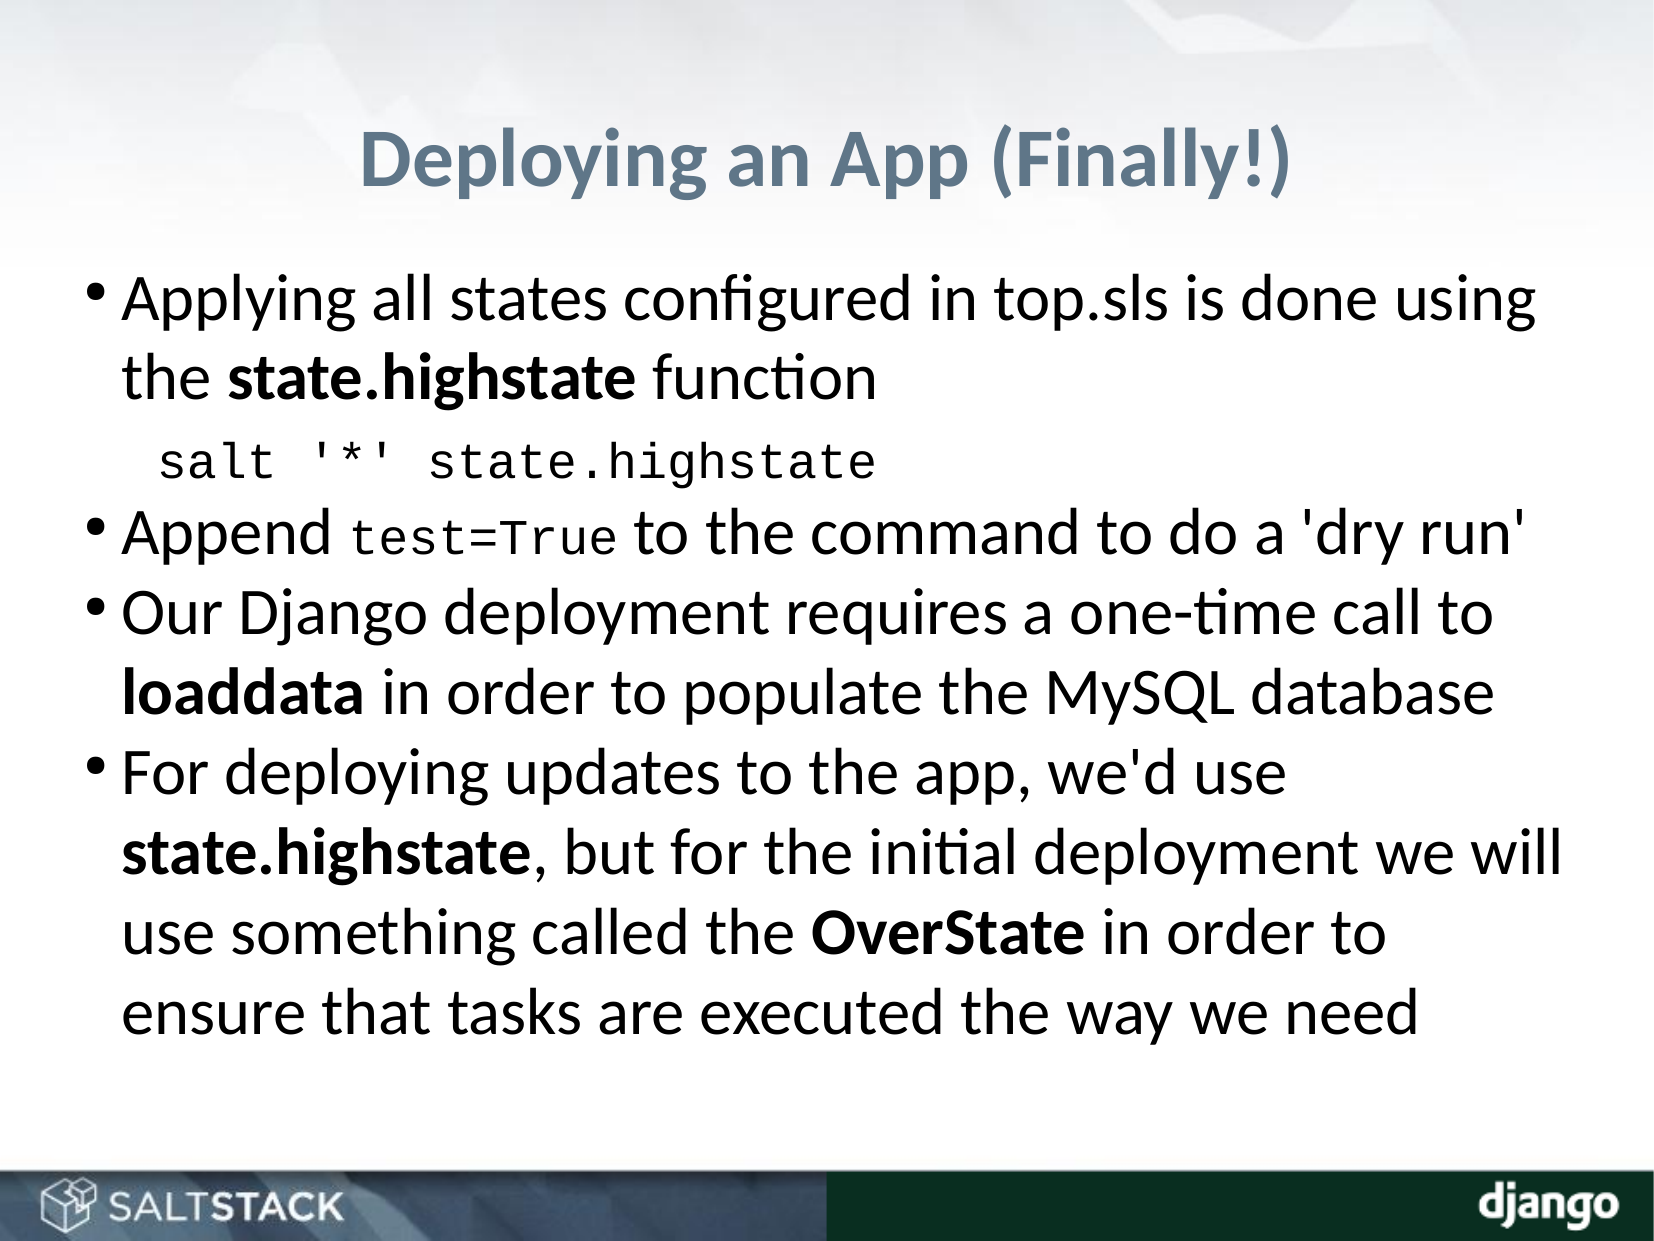

Deploying an App (Finally!)
Applying all states configured in top.sls is done using the state.highstate function
salt '*' state.highstate
Append test=True to the command to do a 'dry run'
Our Django deployment requires a one-time call to loaddata in order to populate the MySQL database
For deploying updates to the app, we'd use state.highstate, but for the initial deployment we will use something called the OverState in order to ensure that tasks are executed the way we need